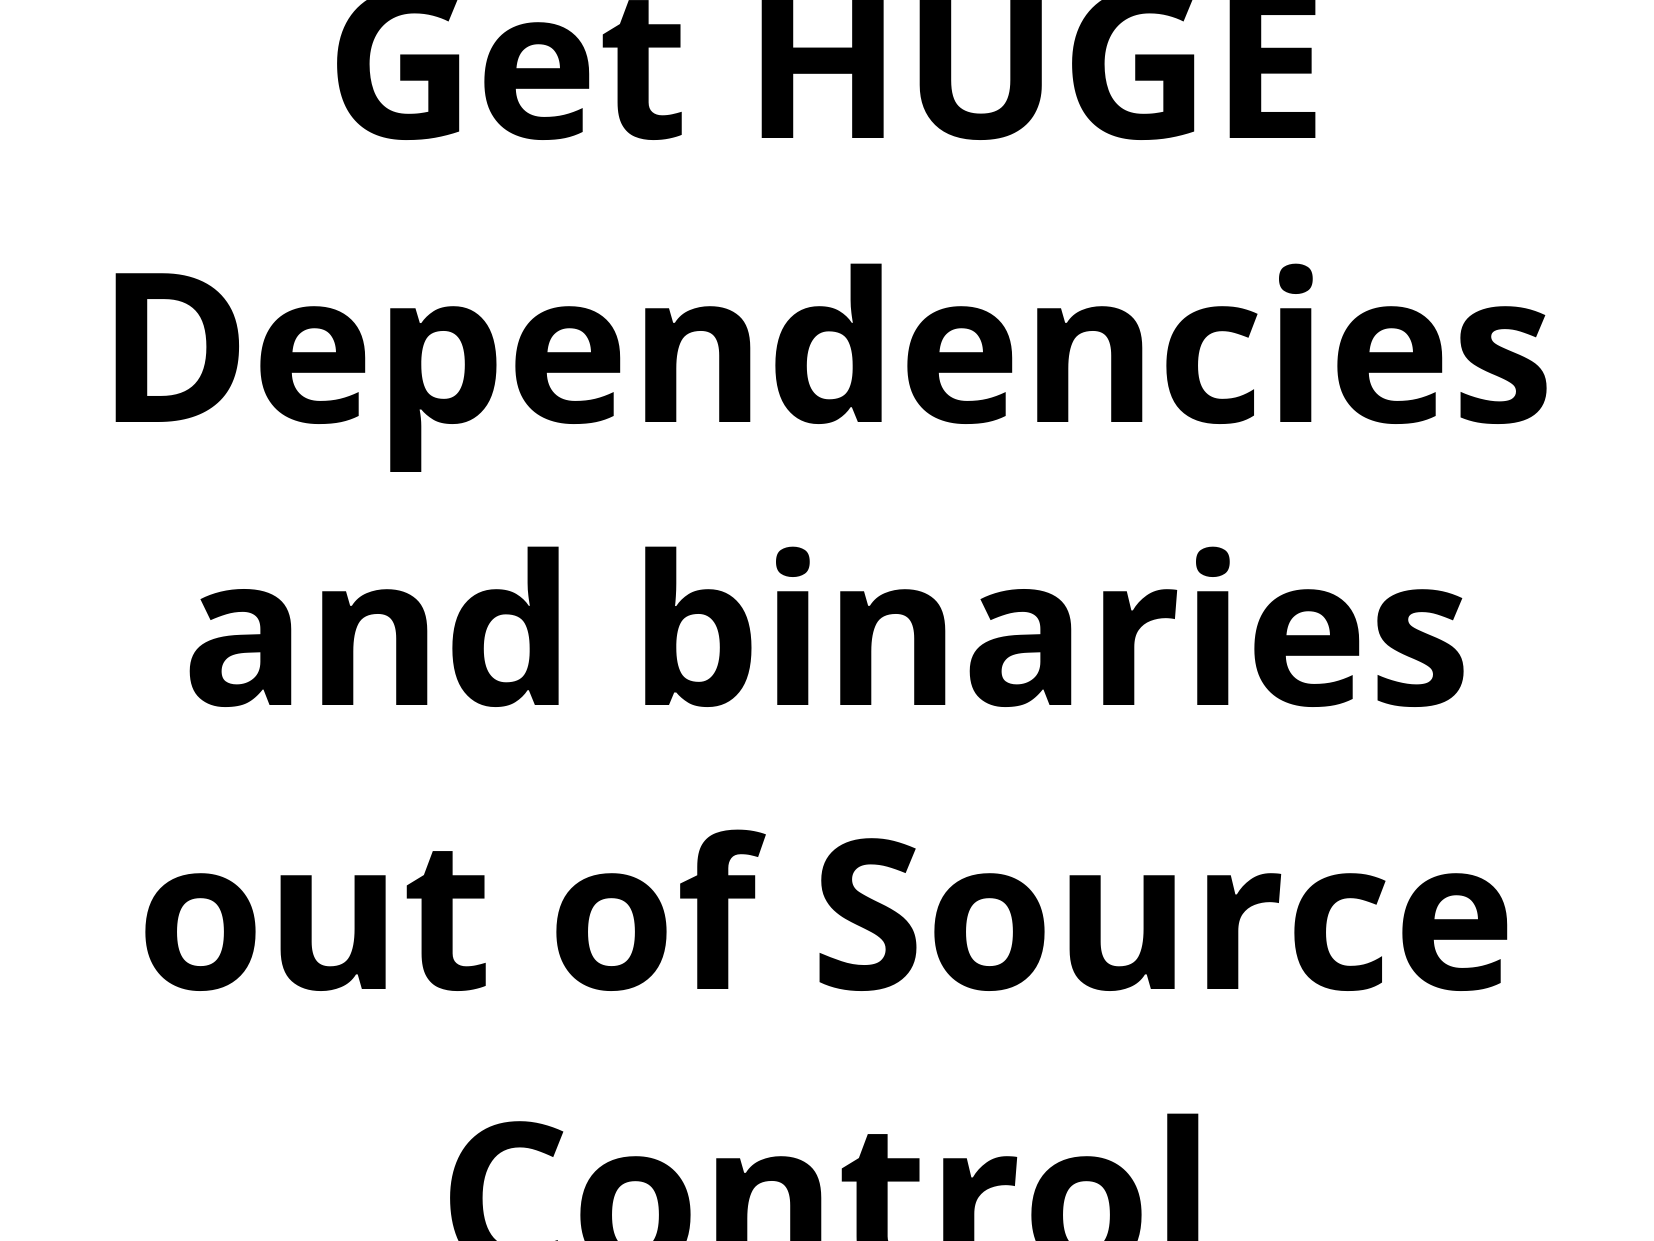

# Get HUGE Dependencies and binaries out of Source Control